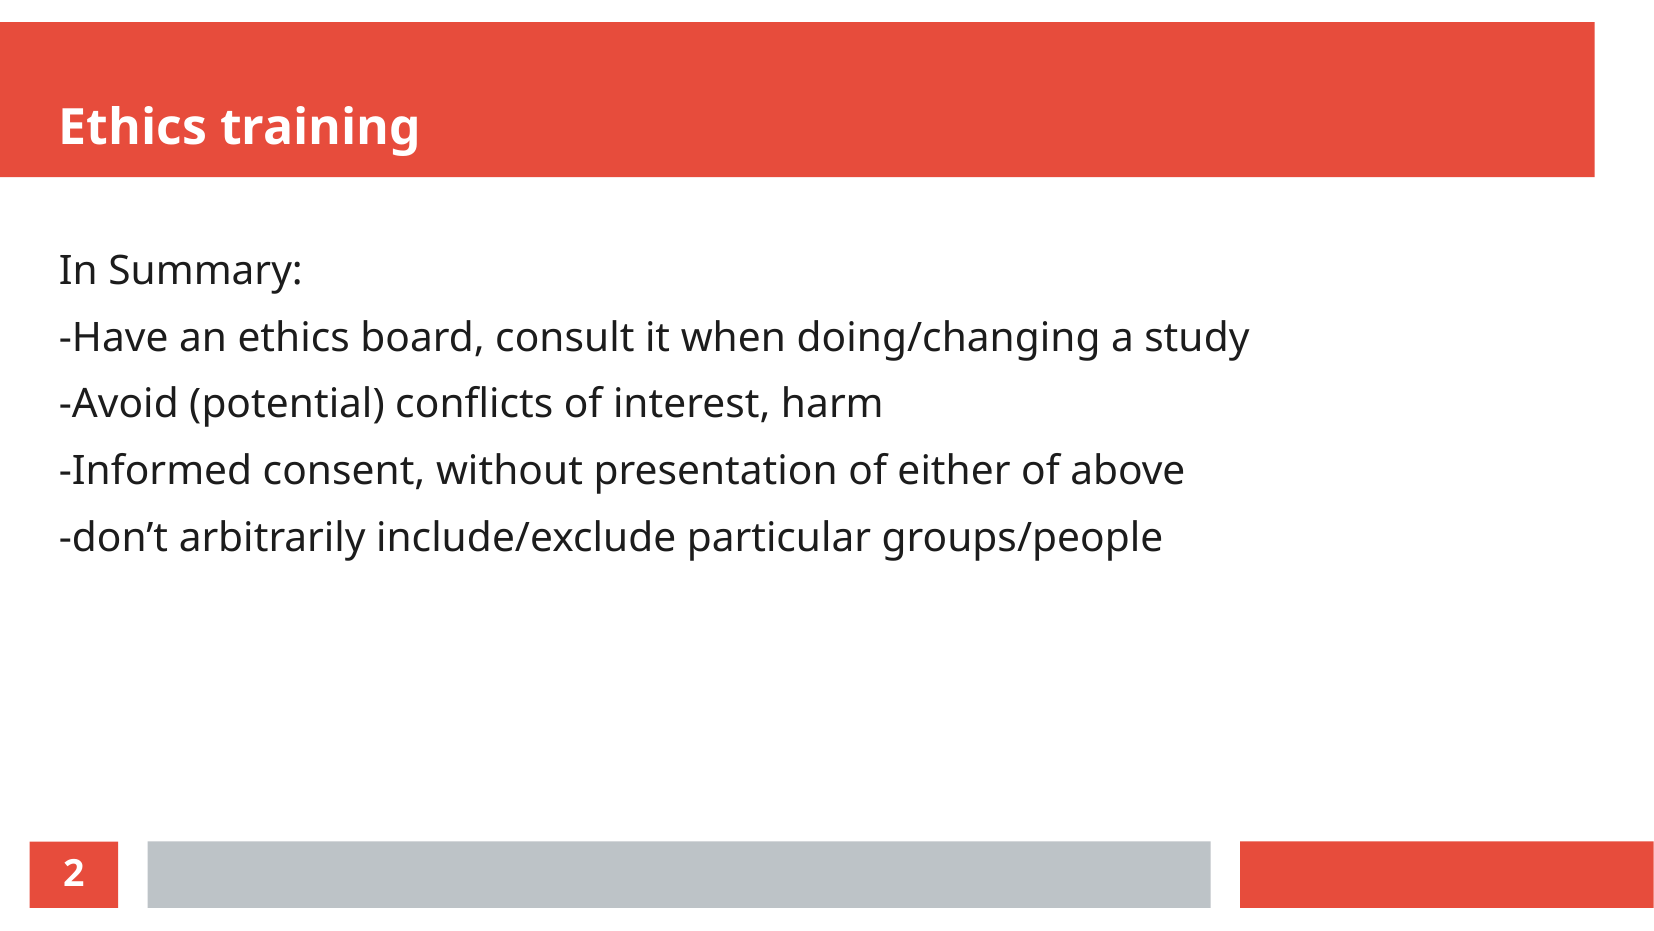

# Ethics training
In Summary:
-Have an ethics board, consult it when doing/changing a study
-Avoid (potential) conflicts of interest, harm
-Informed consent, without presentation of either of above
-don’t arbitrarily include/exclude particular groups/people